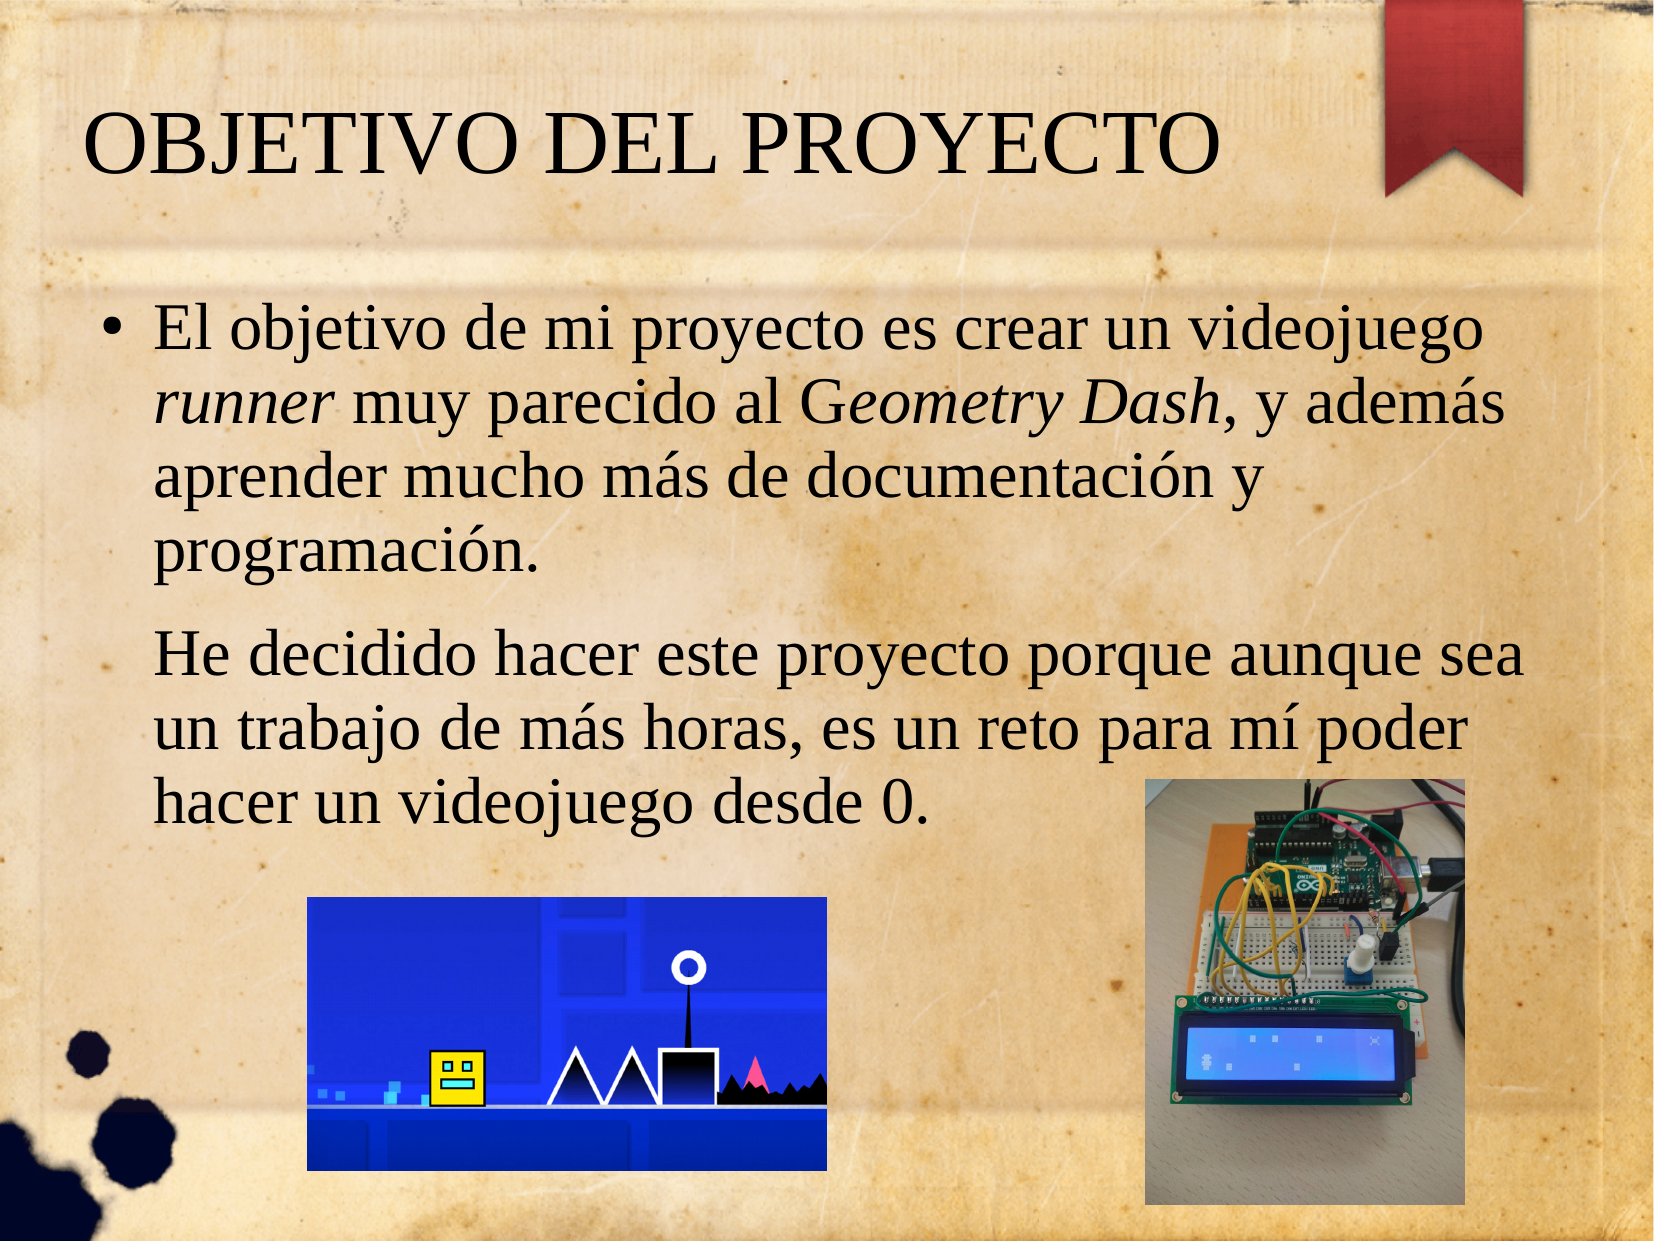

# OBJETIVO DEL PROYECTO
El objetivo de mi proyecto es crear un videojuego runner muy parecido al Geometry Dash, y además aprender mucho más de documentación y programación.
He decidido hacer este proyecto porque aunque sea un trabajo de más horas, es un reto para mí poder hacer un videojuego desde 0.